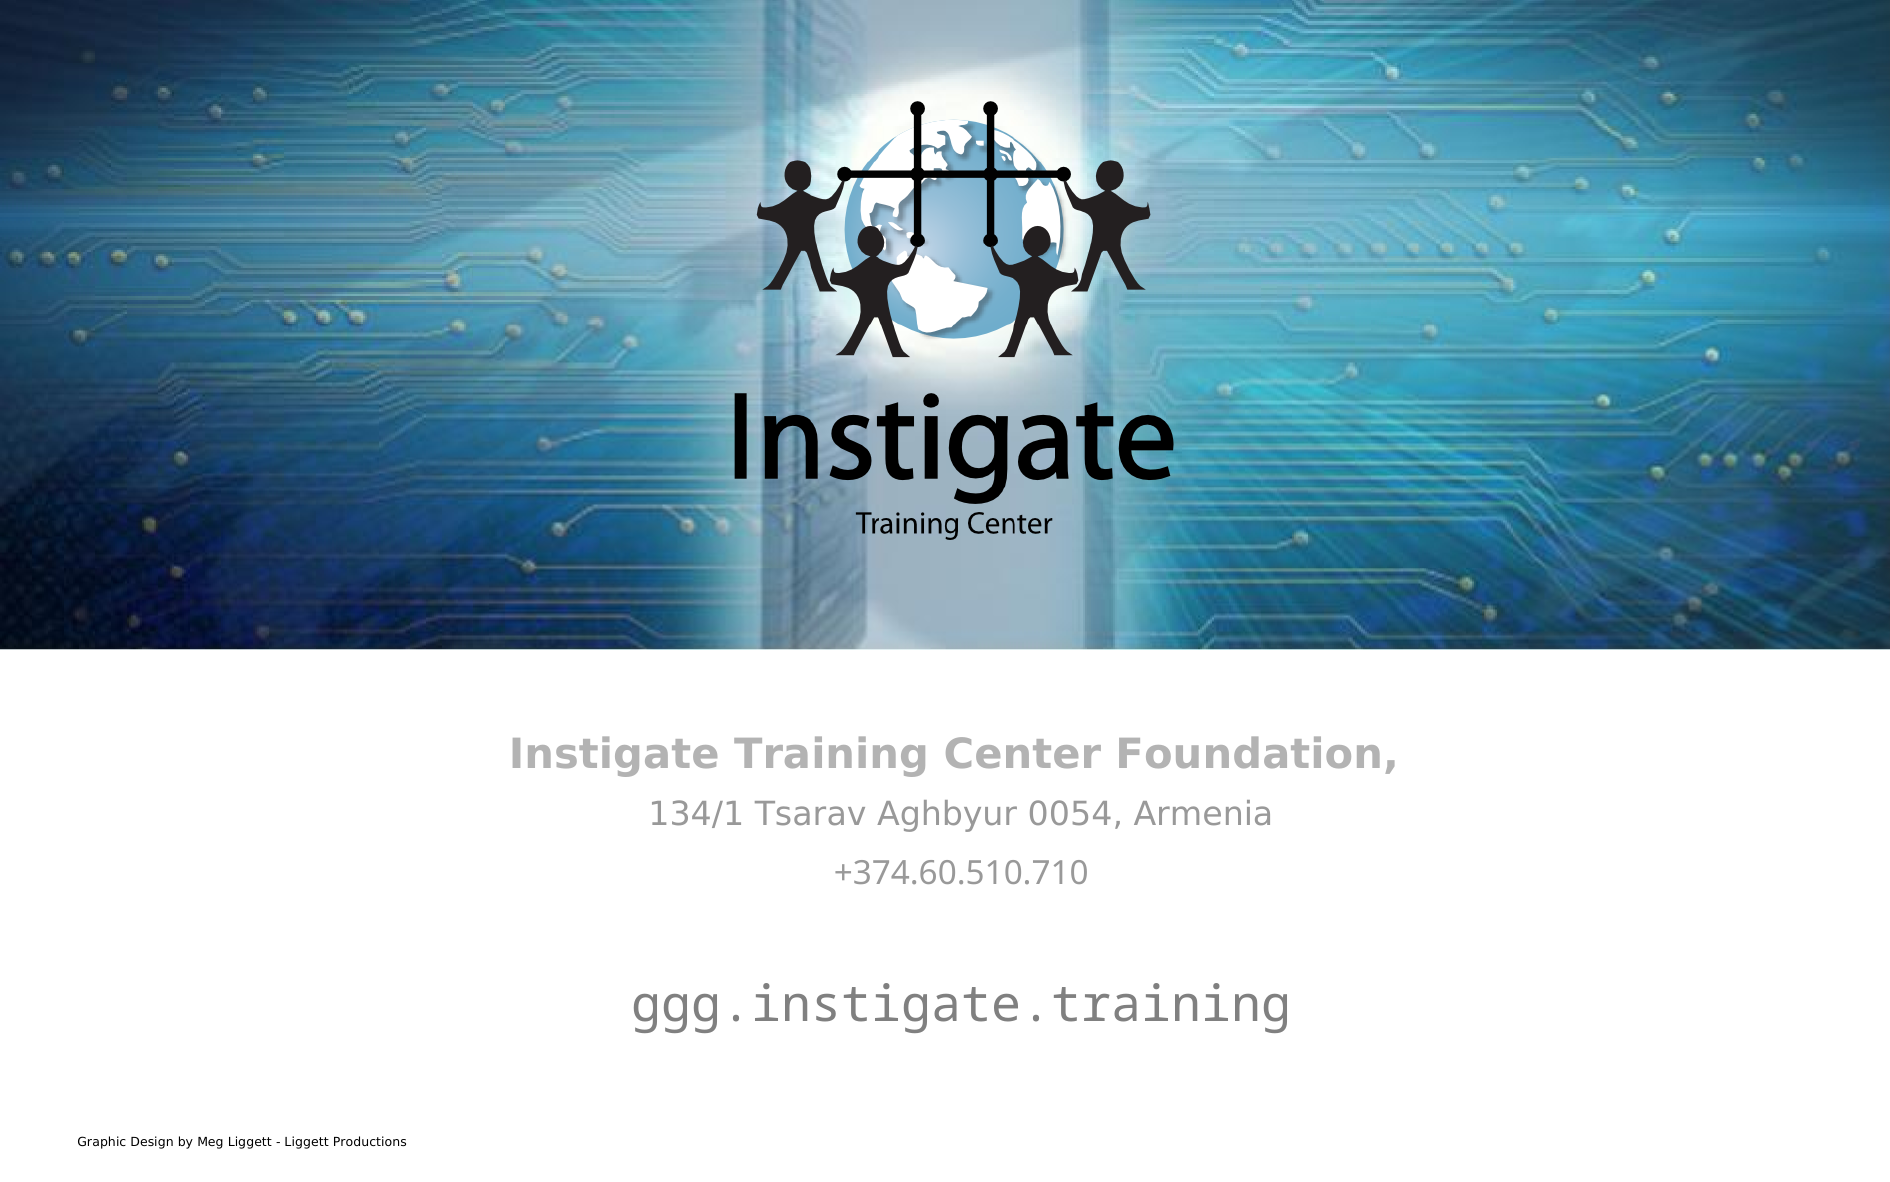

# Instigate Training Center Foundation,
134/1 Tsarav Aghbyur 0054, Armenia
+374.60.510.710
ggg.instigate.training